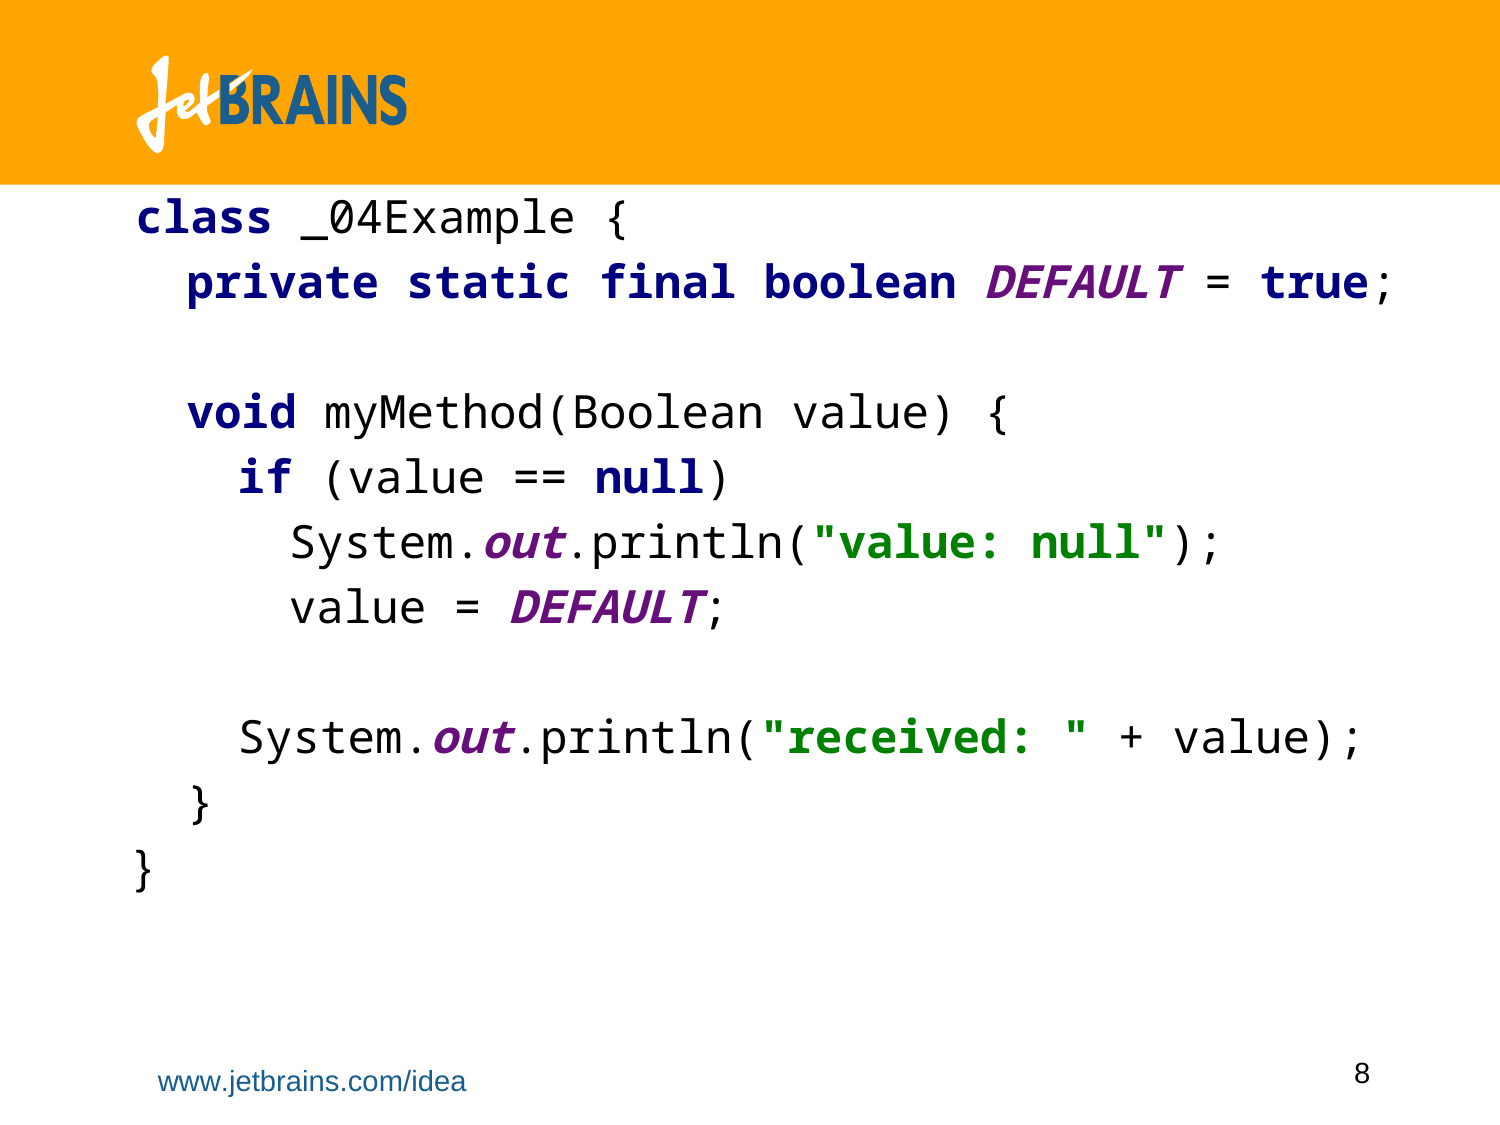

# class _04Example {
 private static final boolean DEFAULT = true;
 void myMethod(Boolean value) {
 if (value == null)
 System.out.println("value: null");
 value = DEFAULT;
 System.out.println("received: " + value);
 }
}